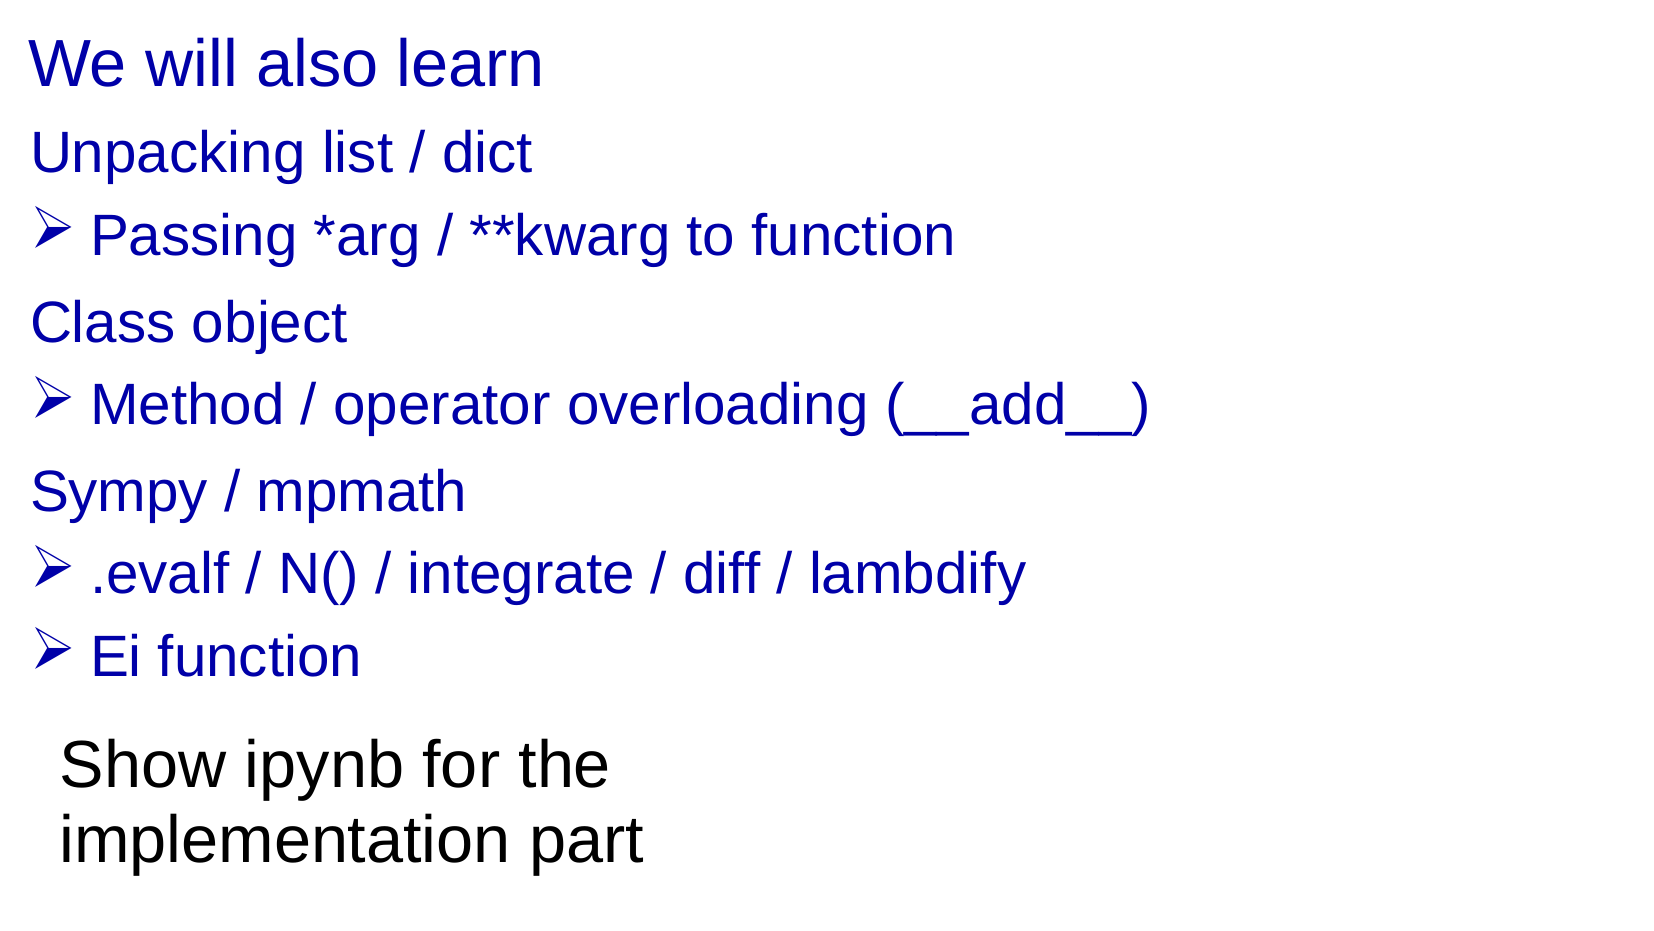

# We will also learn
Unpacking list / dict
Passing *arg / **kwarg to function
Class object
Method / operator overloading (__add__)
Sympy / mpmath
.evalf / N() / integrate / diff / lambdify
Ei function
Show ipynb for the implementation part